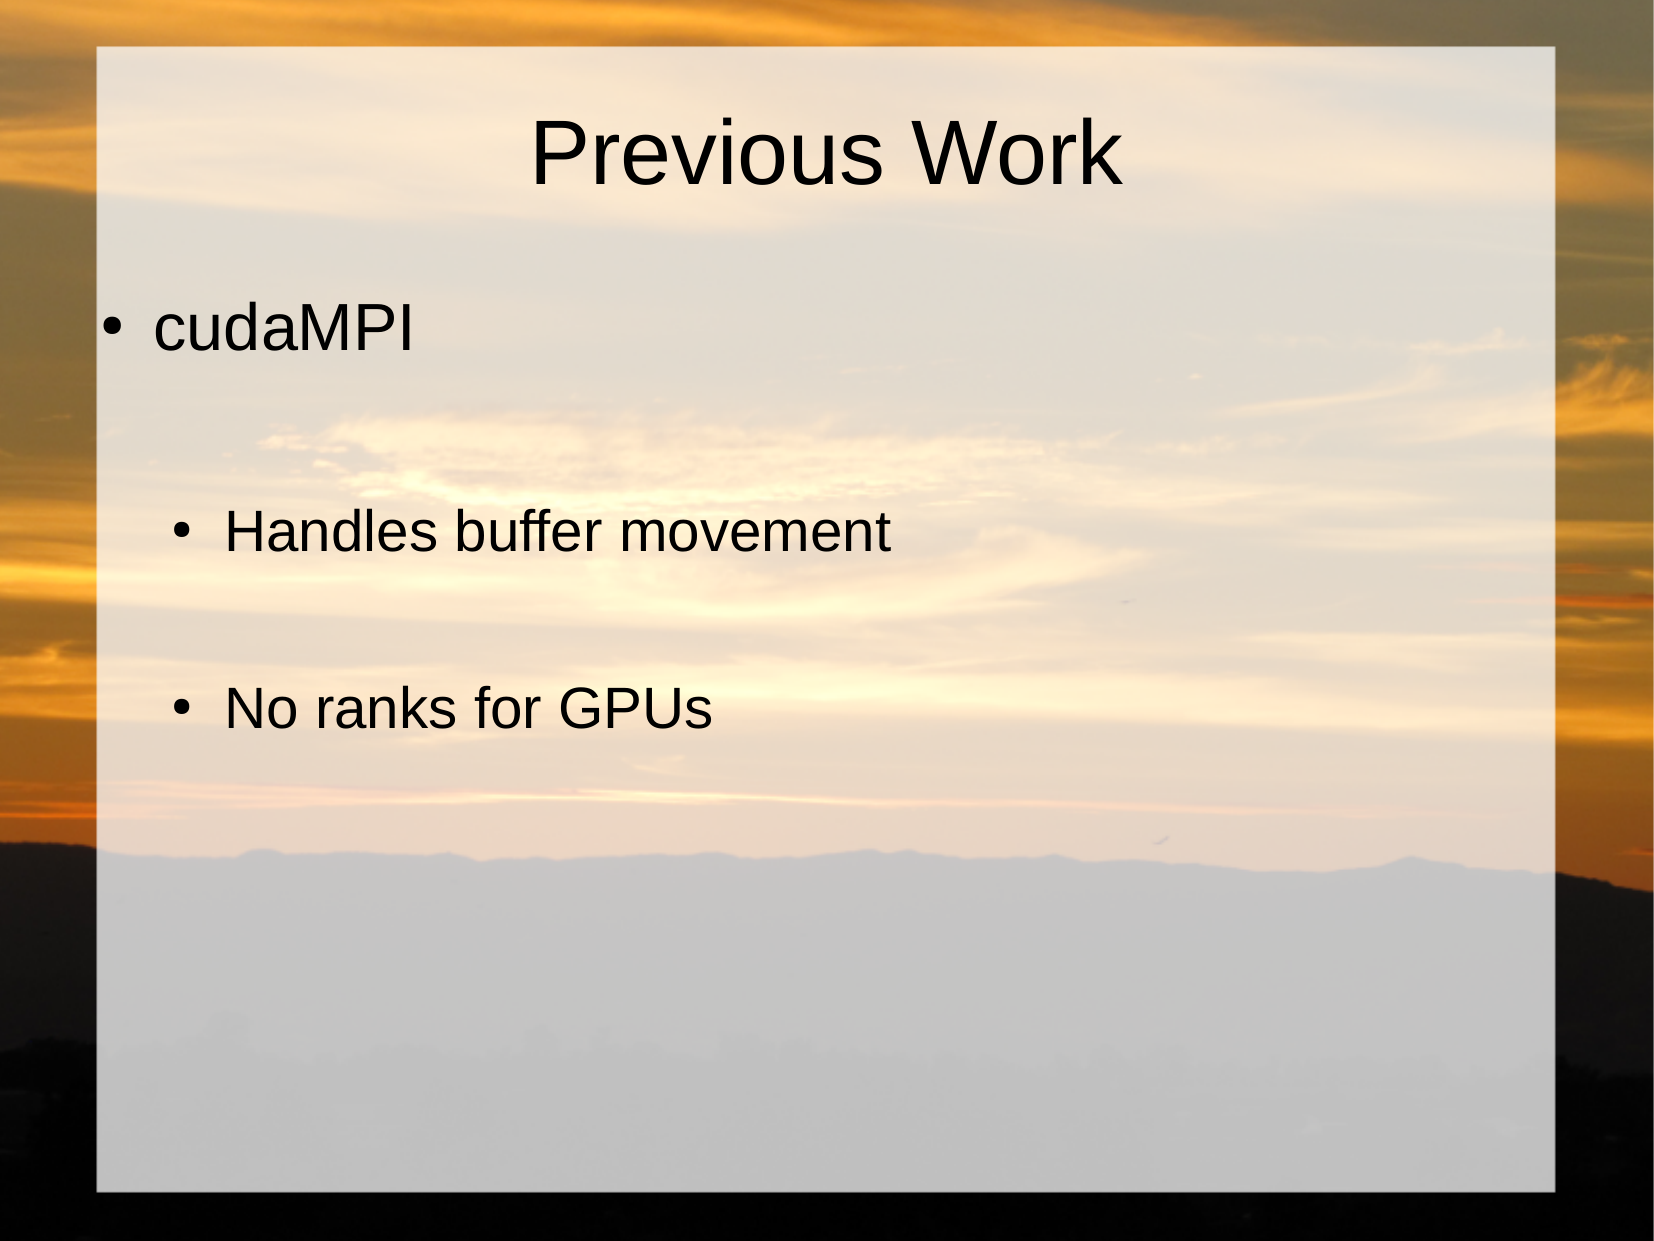

# Previous Work
cudaMPI
Handles buffer movement
No ranks for GPUs